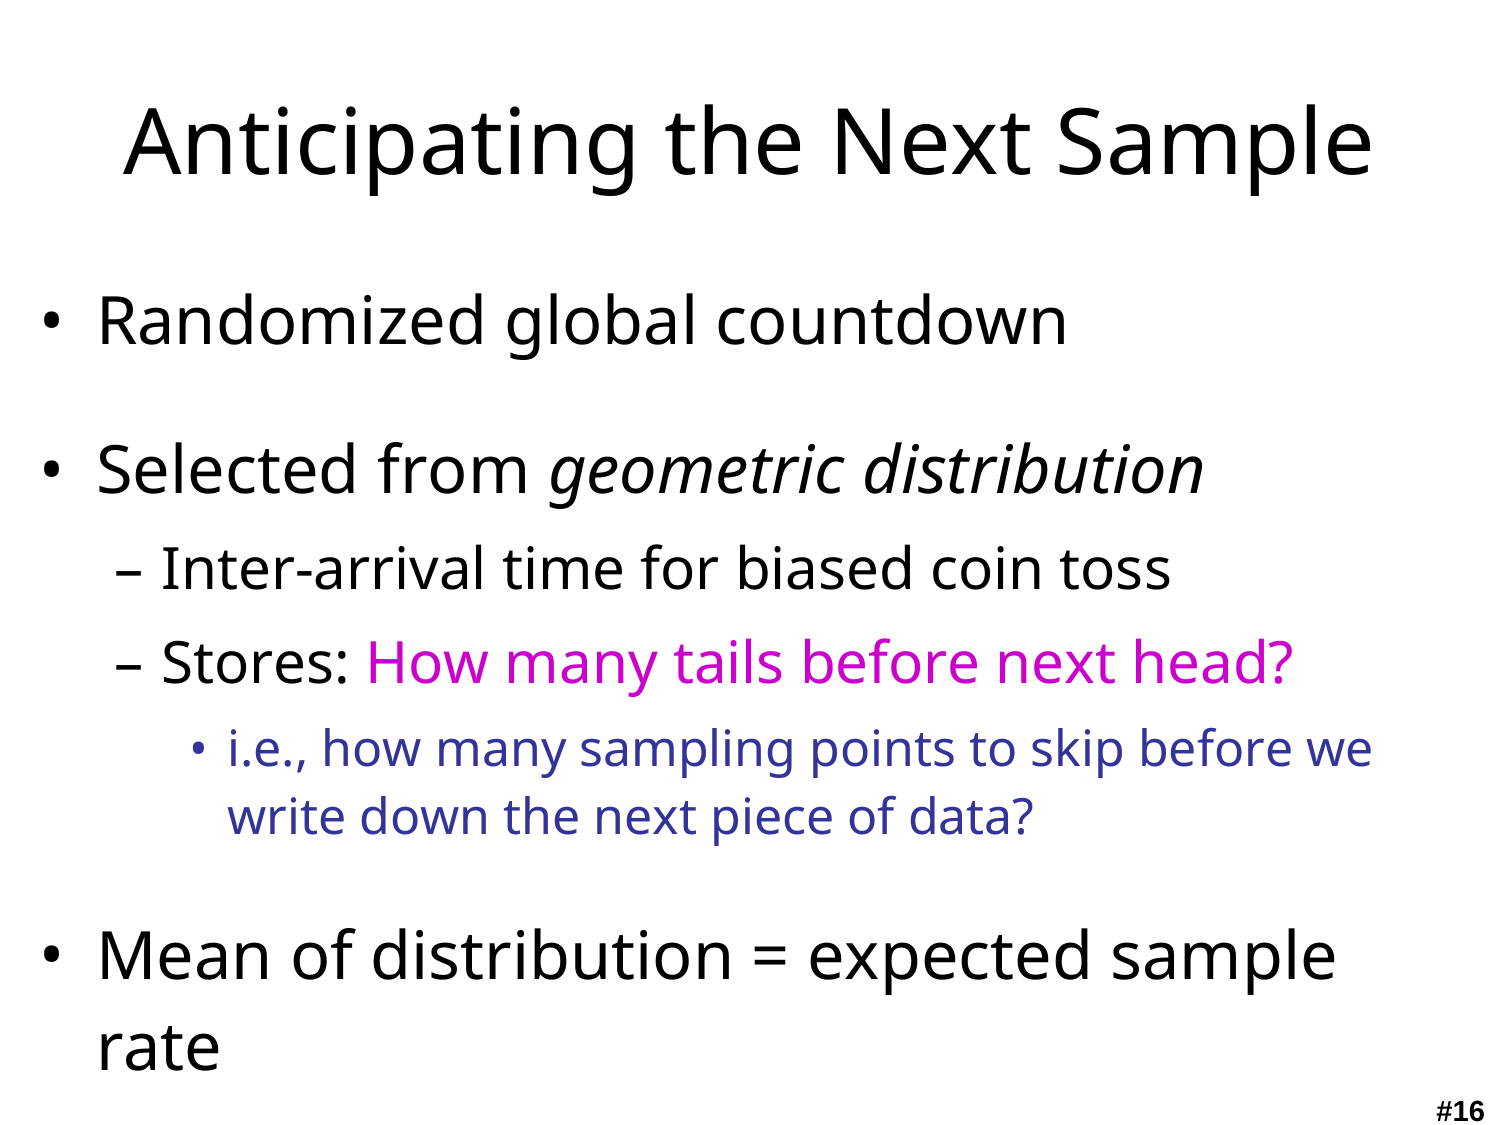

# Anticipating the Next Sample
Randomized global countdown
Selected from geometric distribution
Inter-arrival time for biased coin toss
Stores: How many tails before next head?
i.e., how many sampling points to skip before we write down the next piece of data?
Mean of distribution = expected sample rate
16